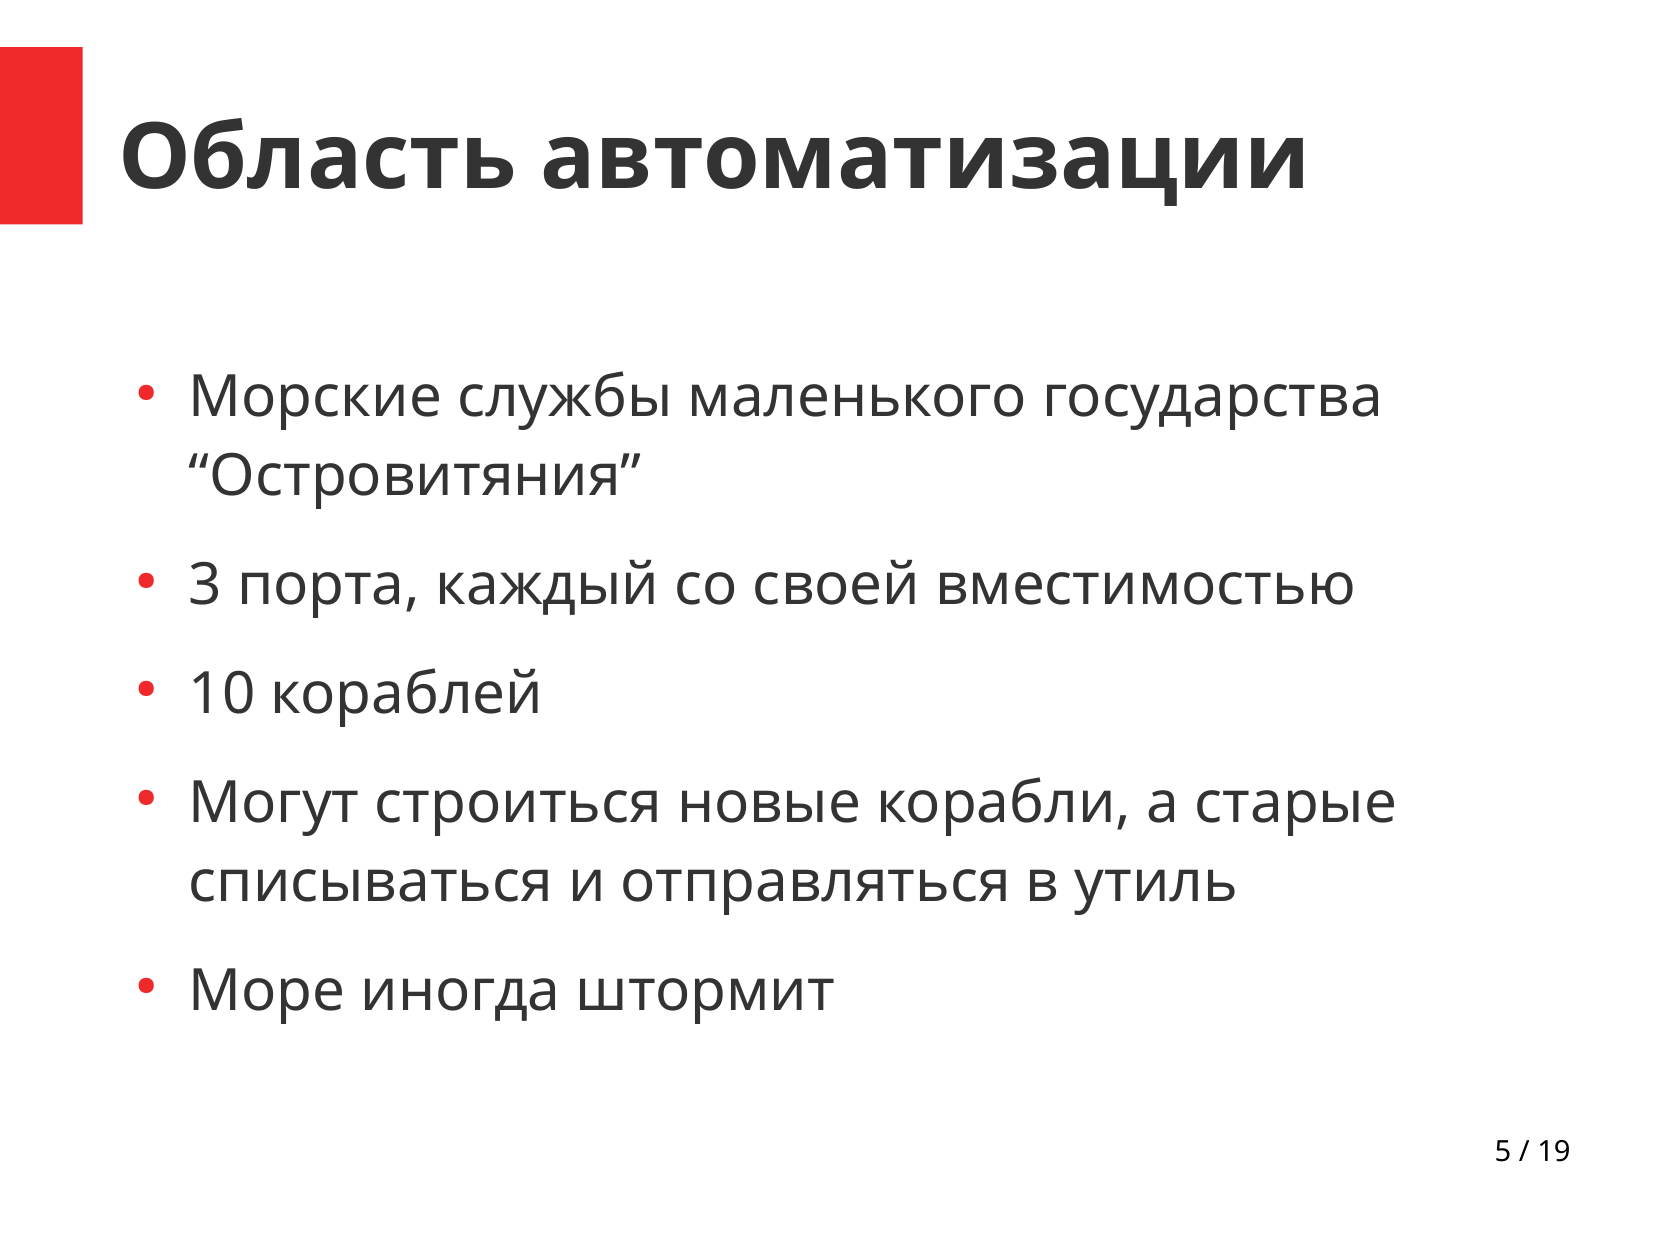

# Область автоматизации
Морские службы маленького государства “Островитяния”
3 порта, каждый со своей вместимостью
10 кораблей
Могут строиться новые корабли, а старые списываться и отправляться в утиль
Море иногда штормит
5